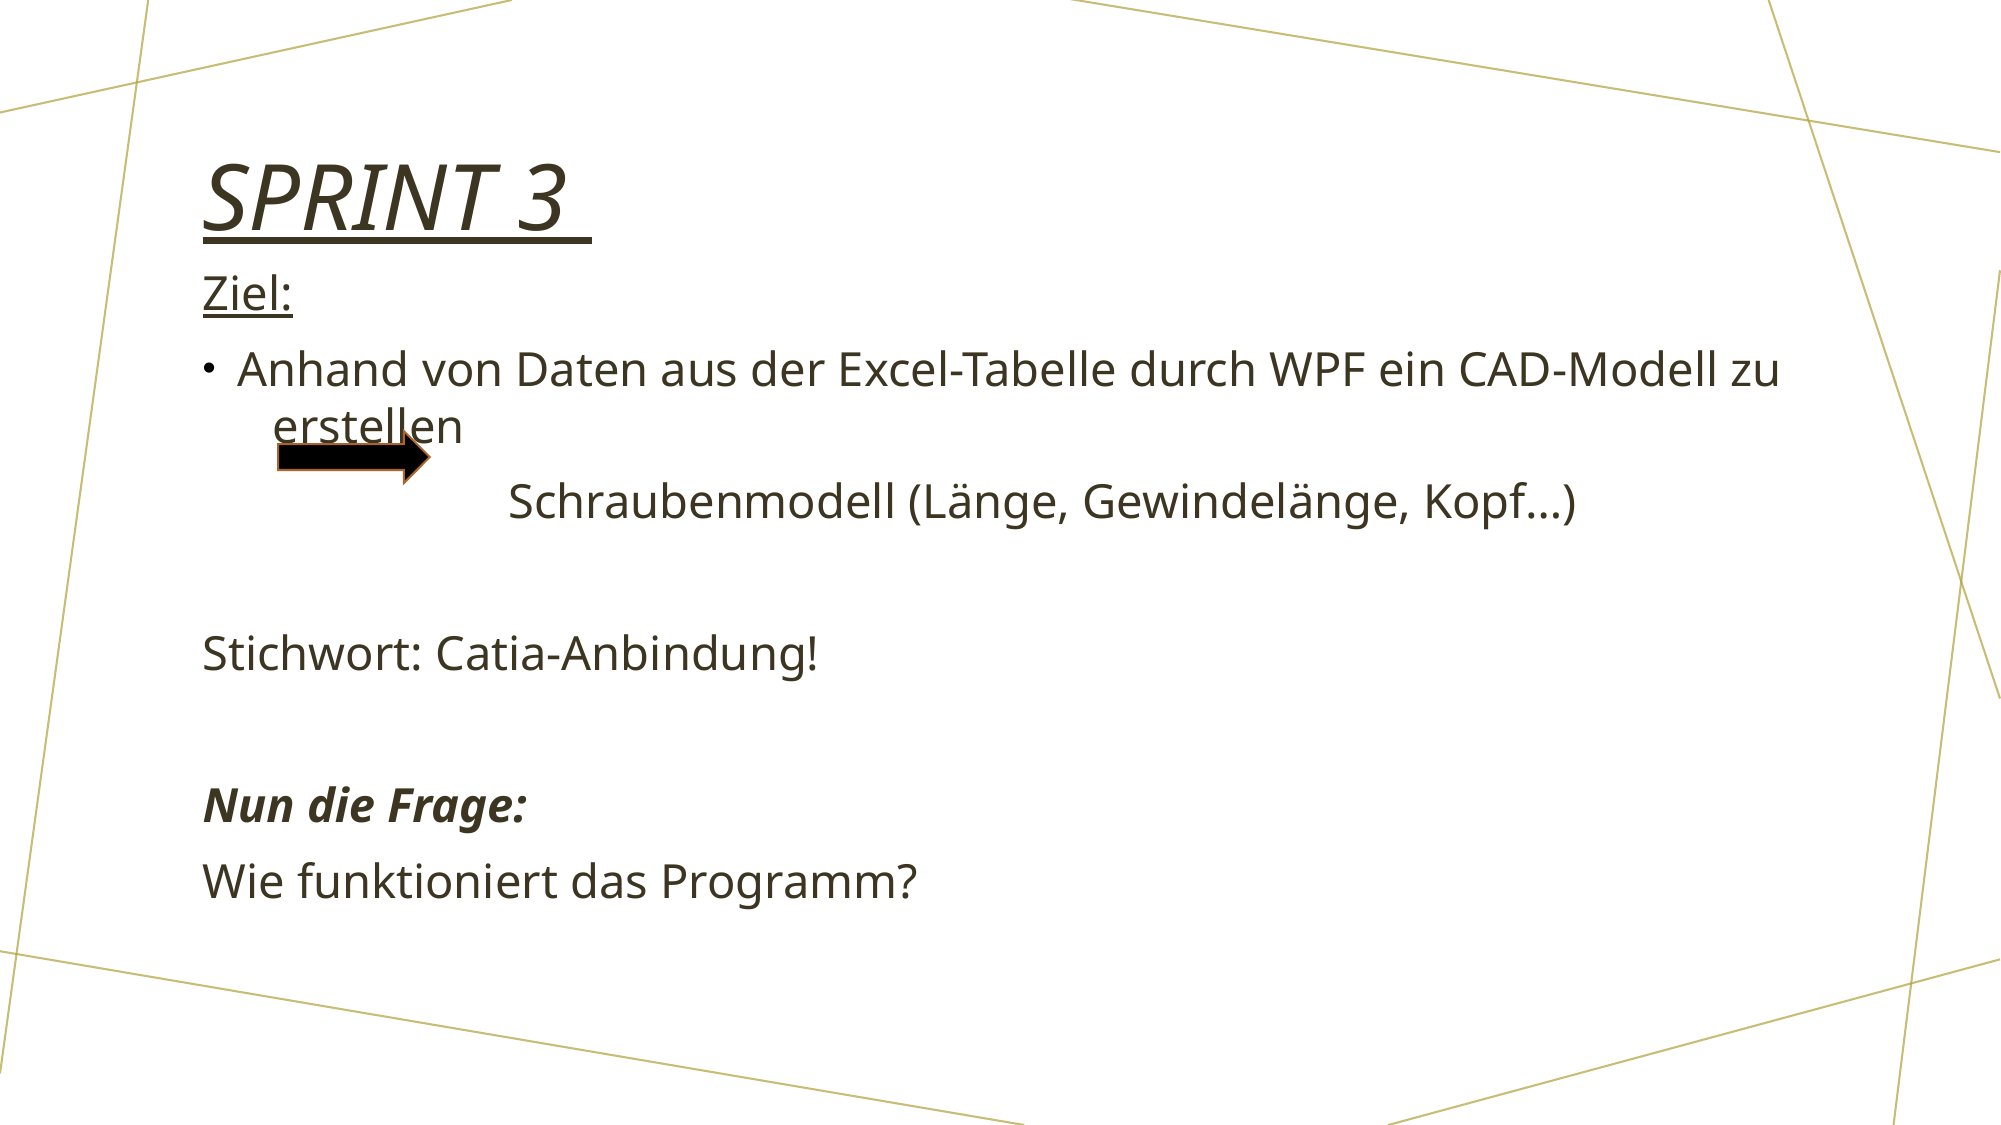

# Sprint 3
Ziel:
Anhand von Daten aus der Excel-Tabelle durch WPF ein CAD-Modell zu erstellen
 Schraubenmodell (Länge, Gewindelänge, Kopf…)
Stichwort: Catia-Anbindung!
Nun die Frage:
Wie funktioniert das Programm?